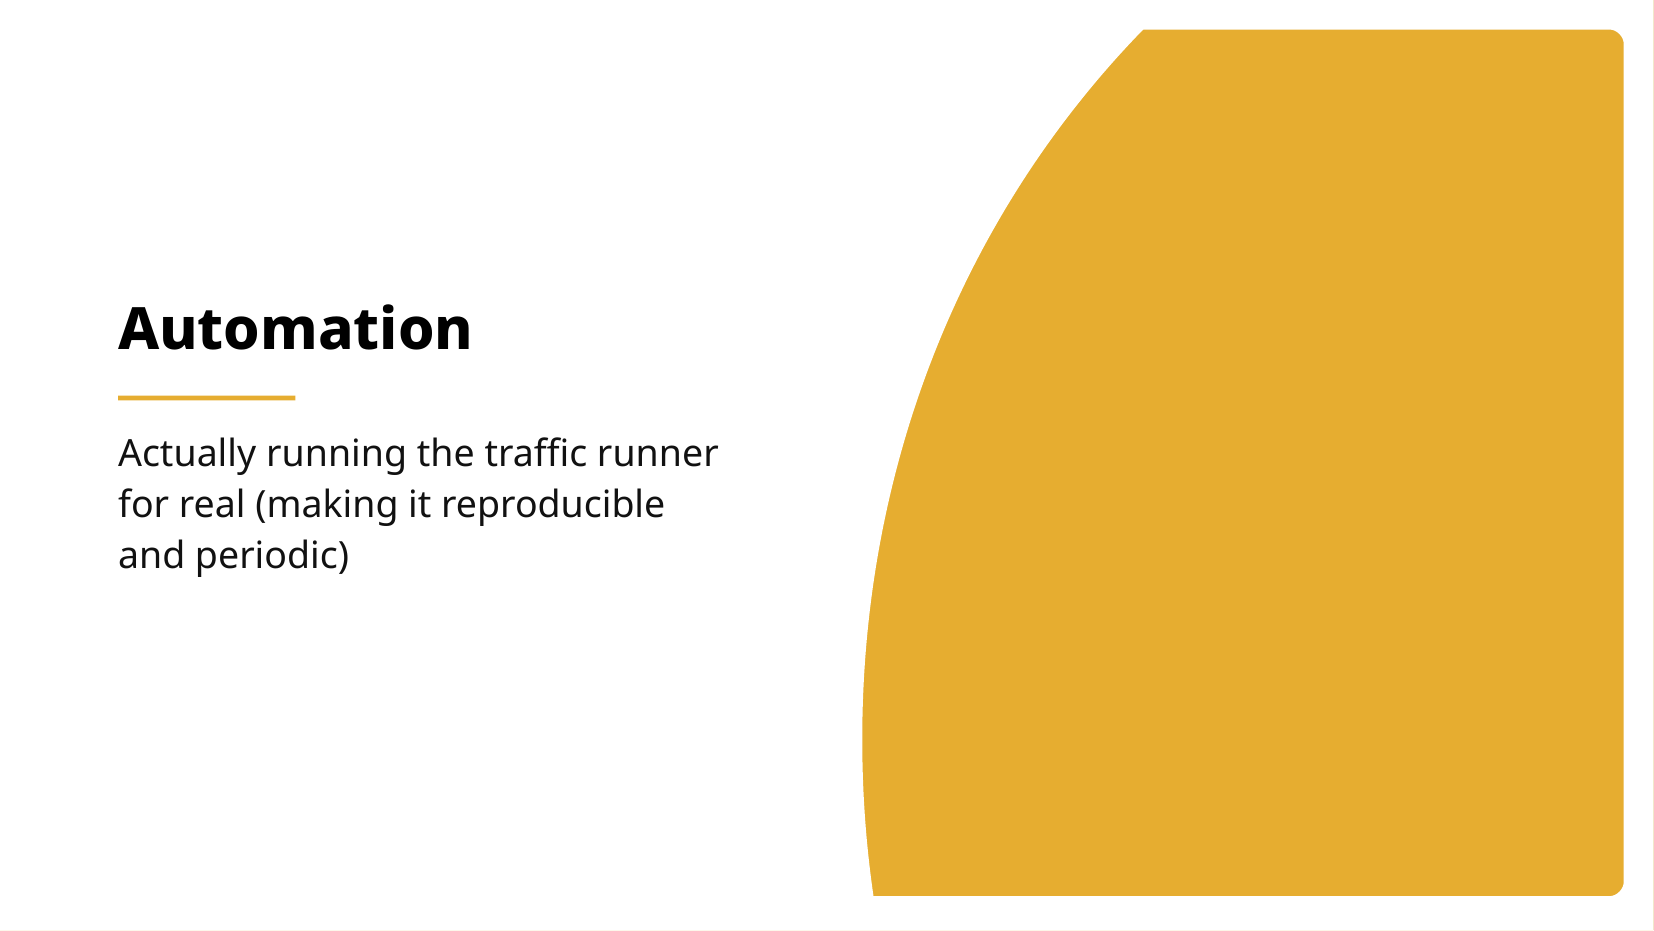

# Automation
Actually running the traffic runner
for real (making it reproducible
and periodic)